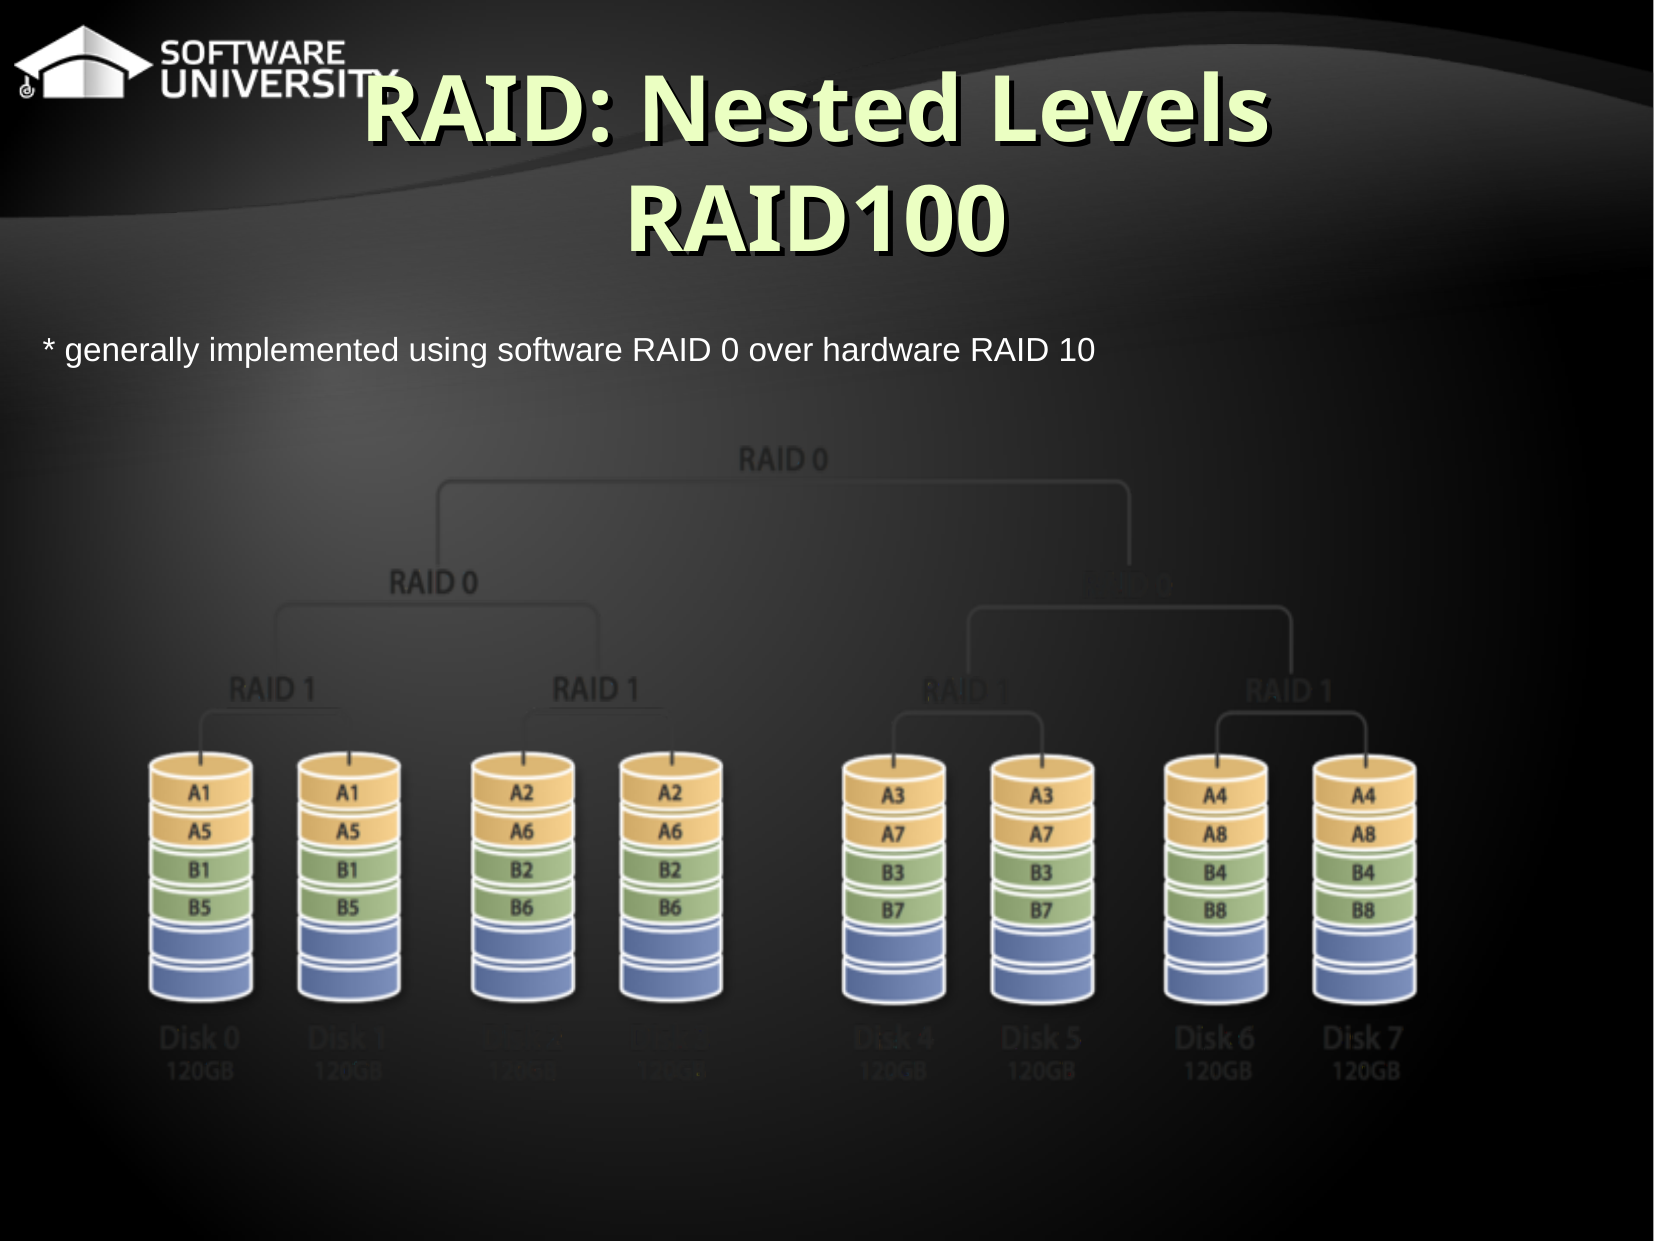

# RAID: Nested Levels RAID100
* generally implemented using software RAID 0 over hardware RAID 10